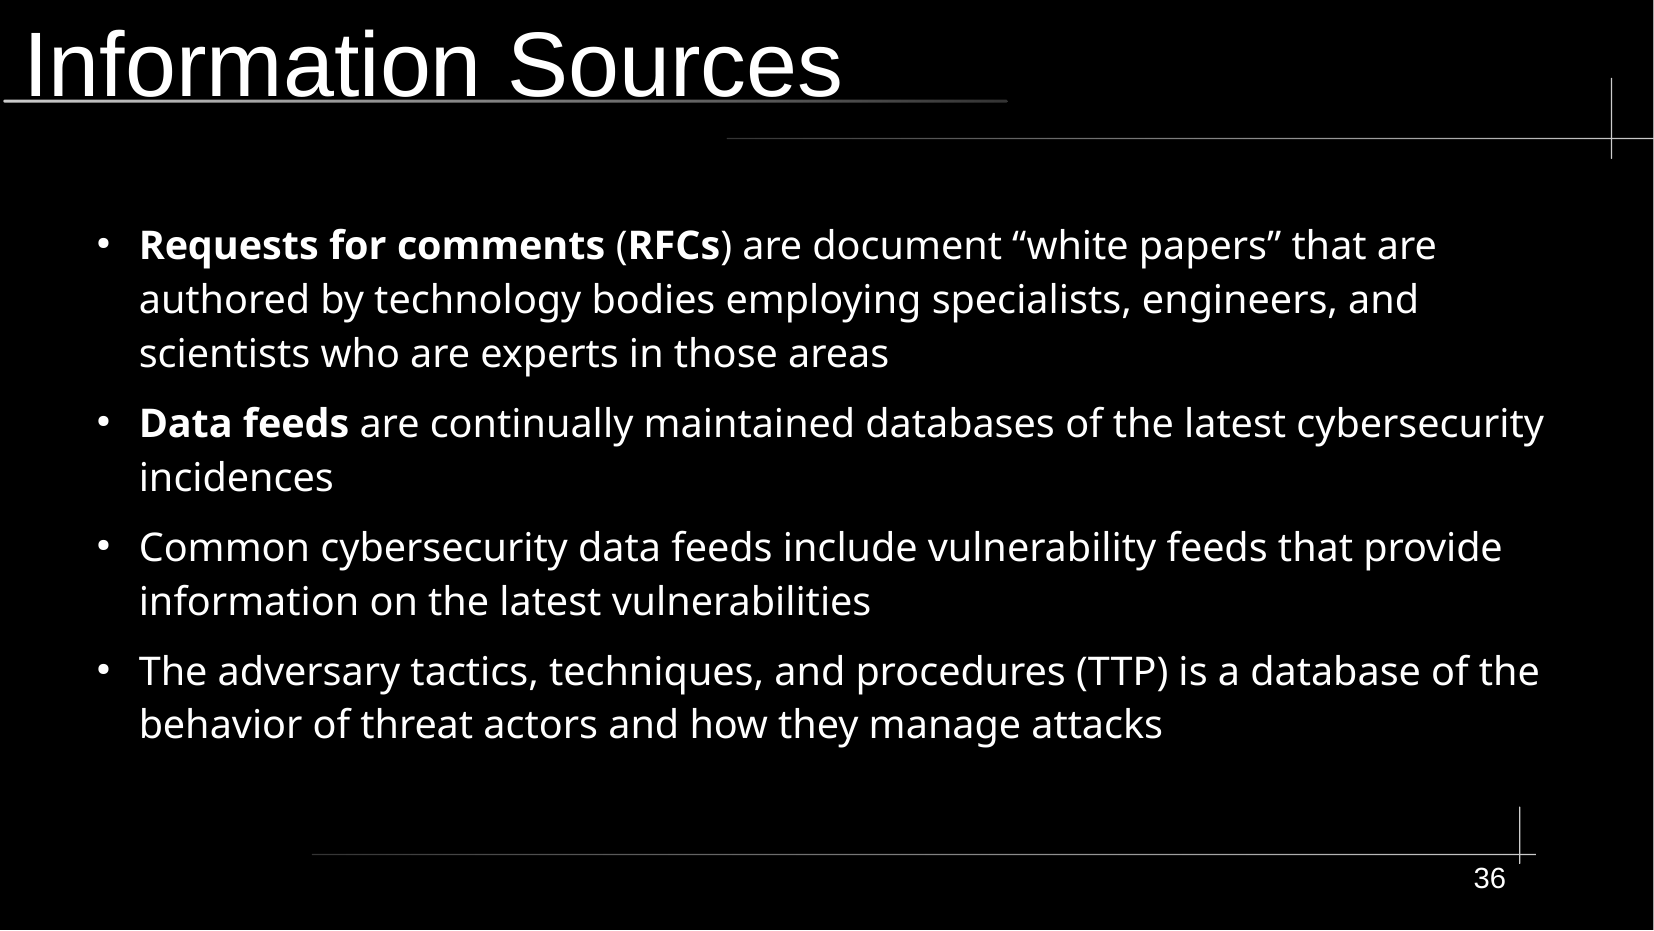

# Information Sources
Requests for comments (RFCs) are document “white papers” that are authored by technology bodies employing specialists, engineers, and scientists who are experts in those areas
Data feeds are continually maintained databases of the latest cybersecurity incidences
Common cybersecurity data feeds include vulnerability feeds that provide information on the latest vulnerabilities
The adversary tactics, techniques, and procedures (TTP) is a database of the behavior of threat actors and how they manage attacks
36